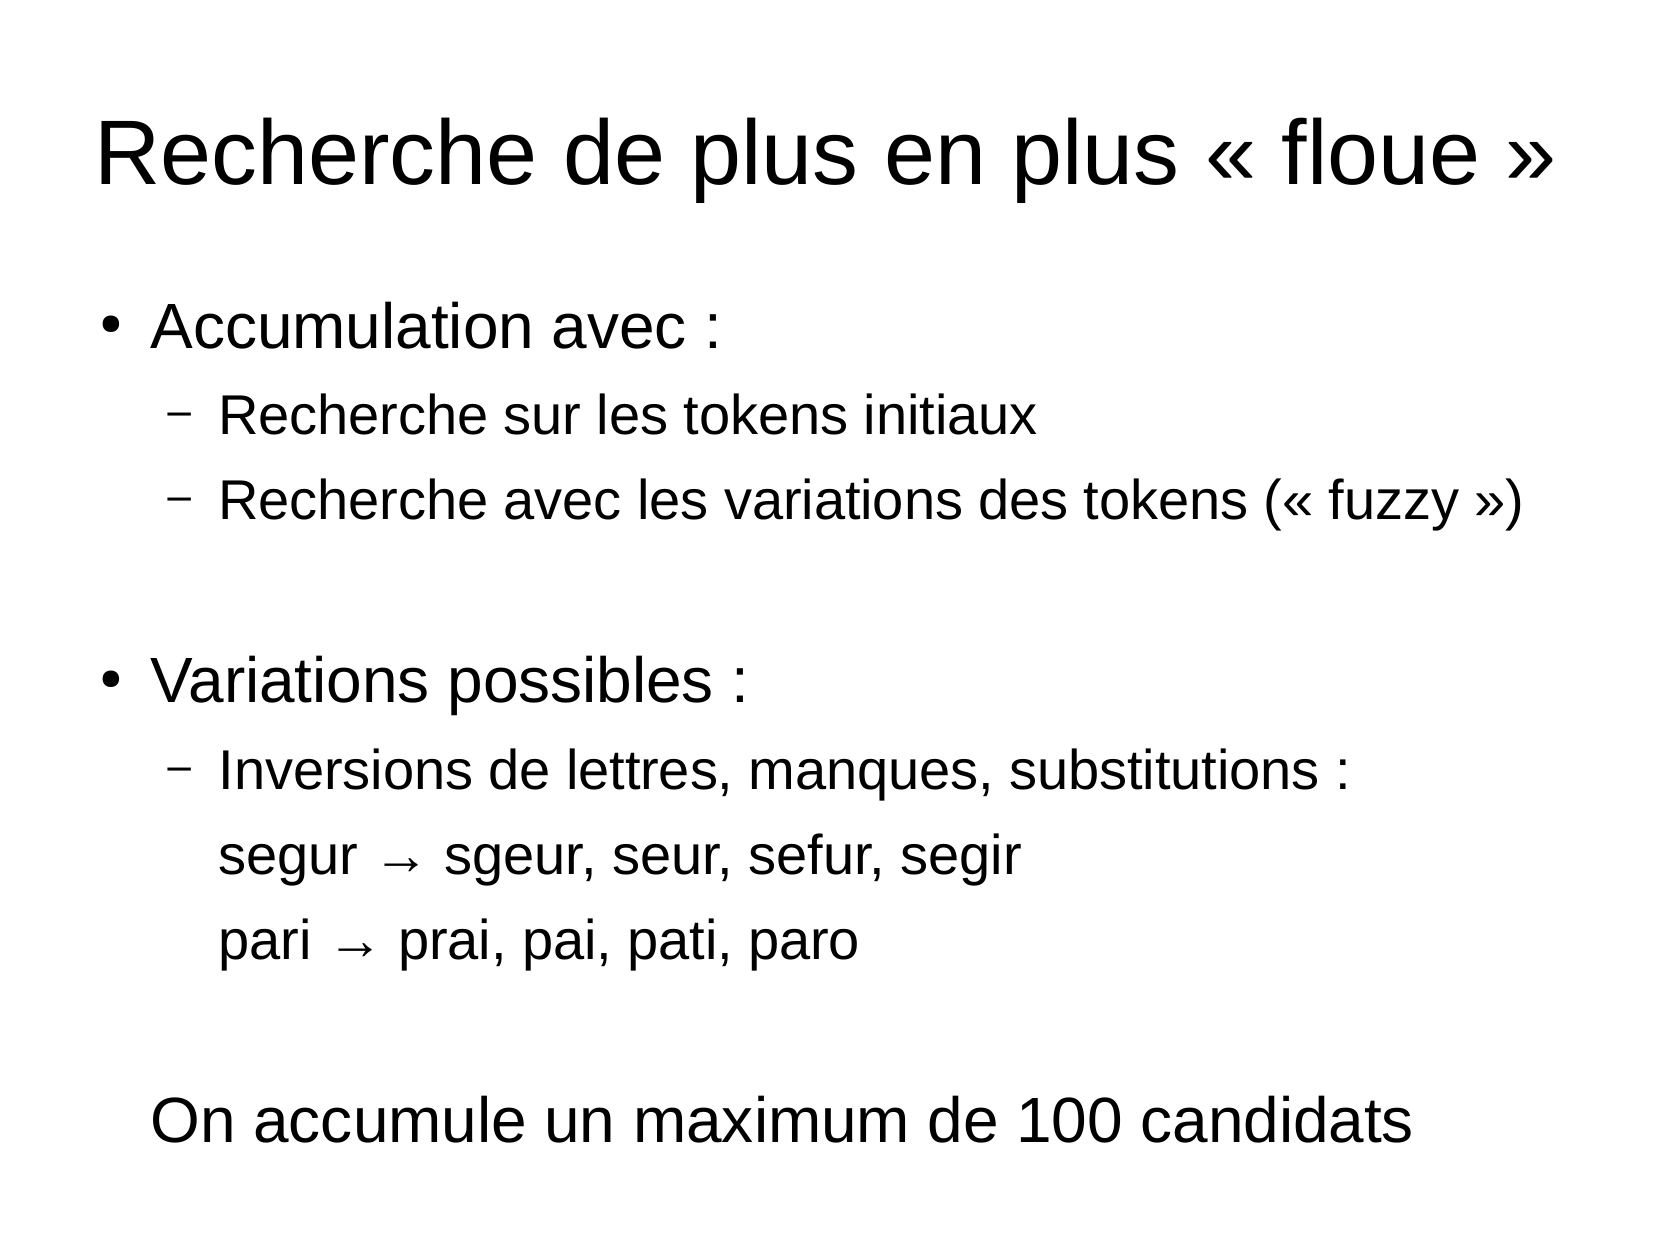

# Recherche de plus en plus « floue »
Accumulation avec :
Recherche sur les tokens initiaux
Recherche avec les variations des tokens (« fuzzy »)
Variations possibles :
Inversions de lettres, manques, substitutions :
segur → sgeur, seur, sefur, segir
pari → prai, pai, pati, paro
On accumule un maximum de 100 candidats